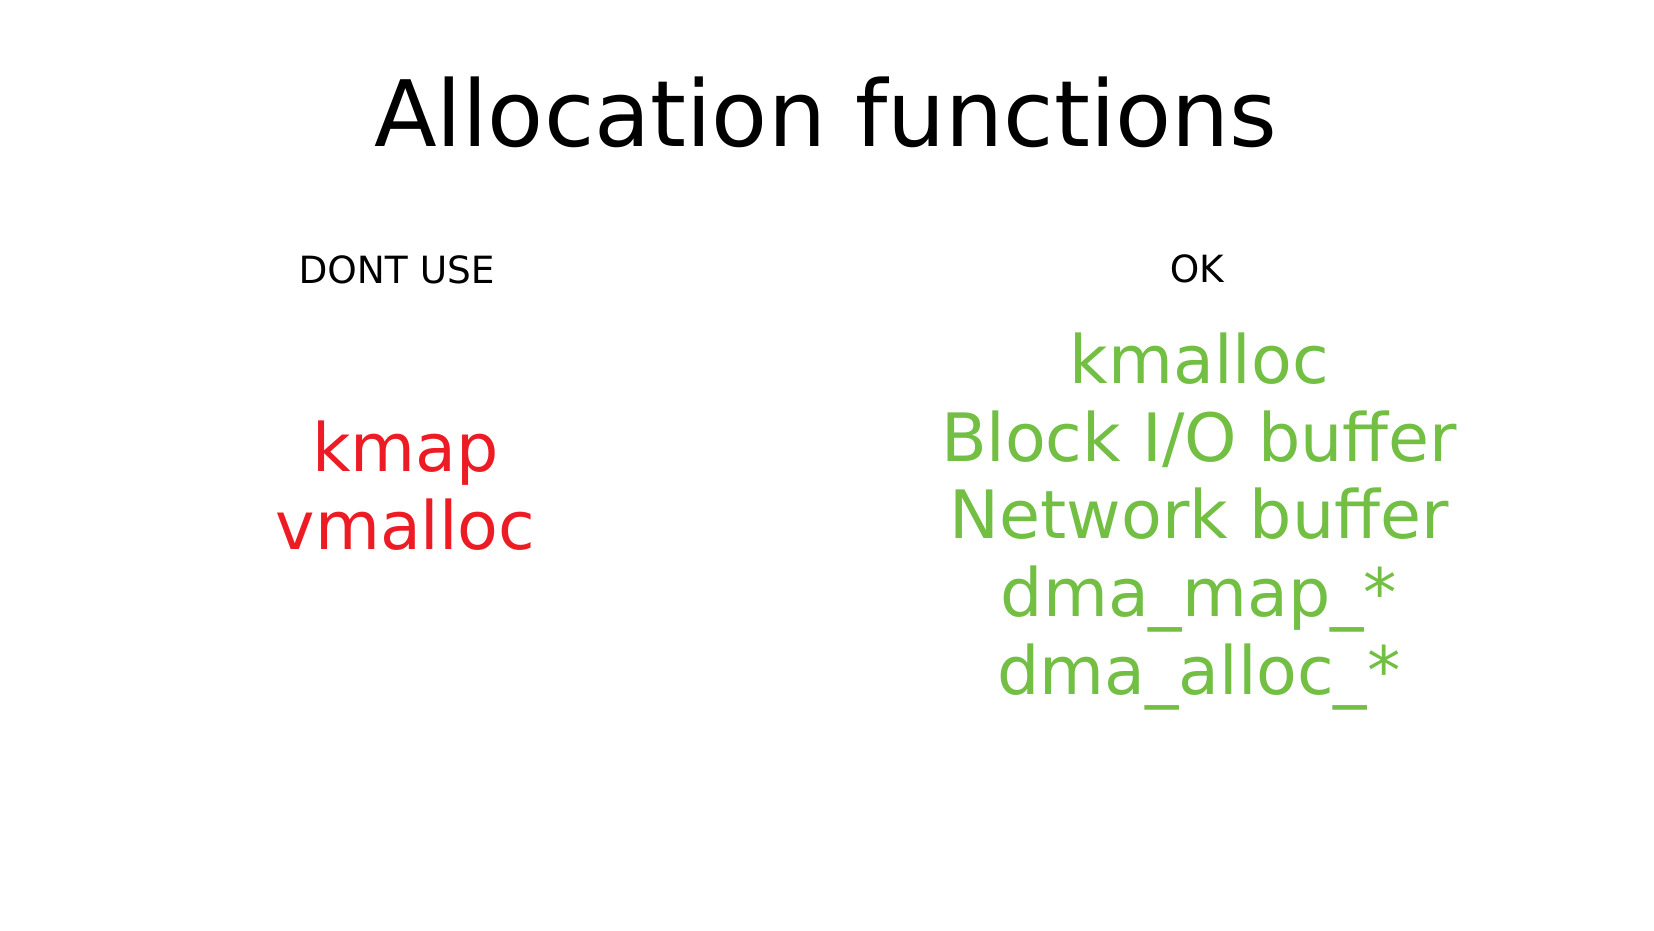

# Allocation functions
kmap
vmalloc
OK
DONT USE
kmalloc
Block I/O buffer
Network buffer
dma_map_*
dma_alloc_*